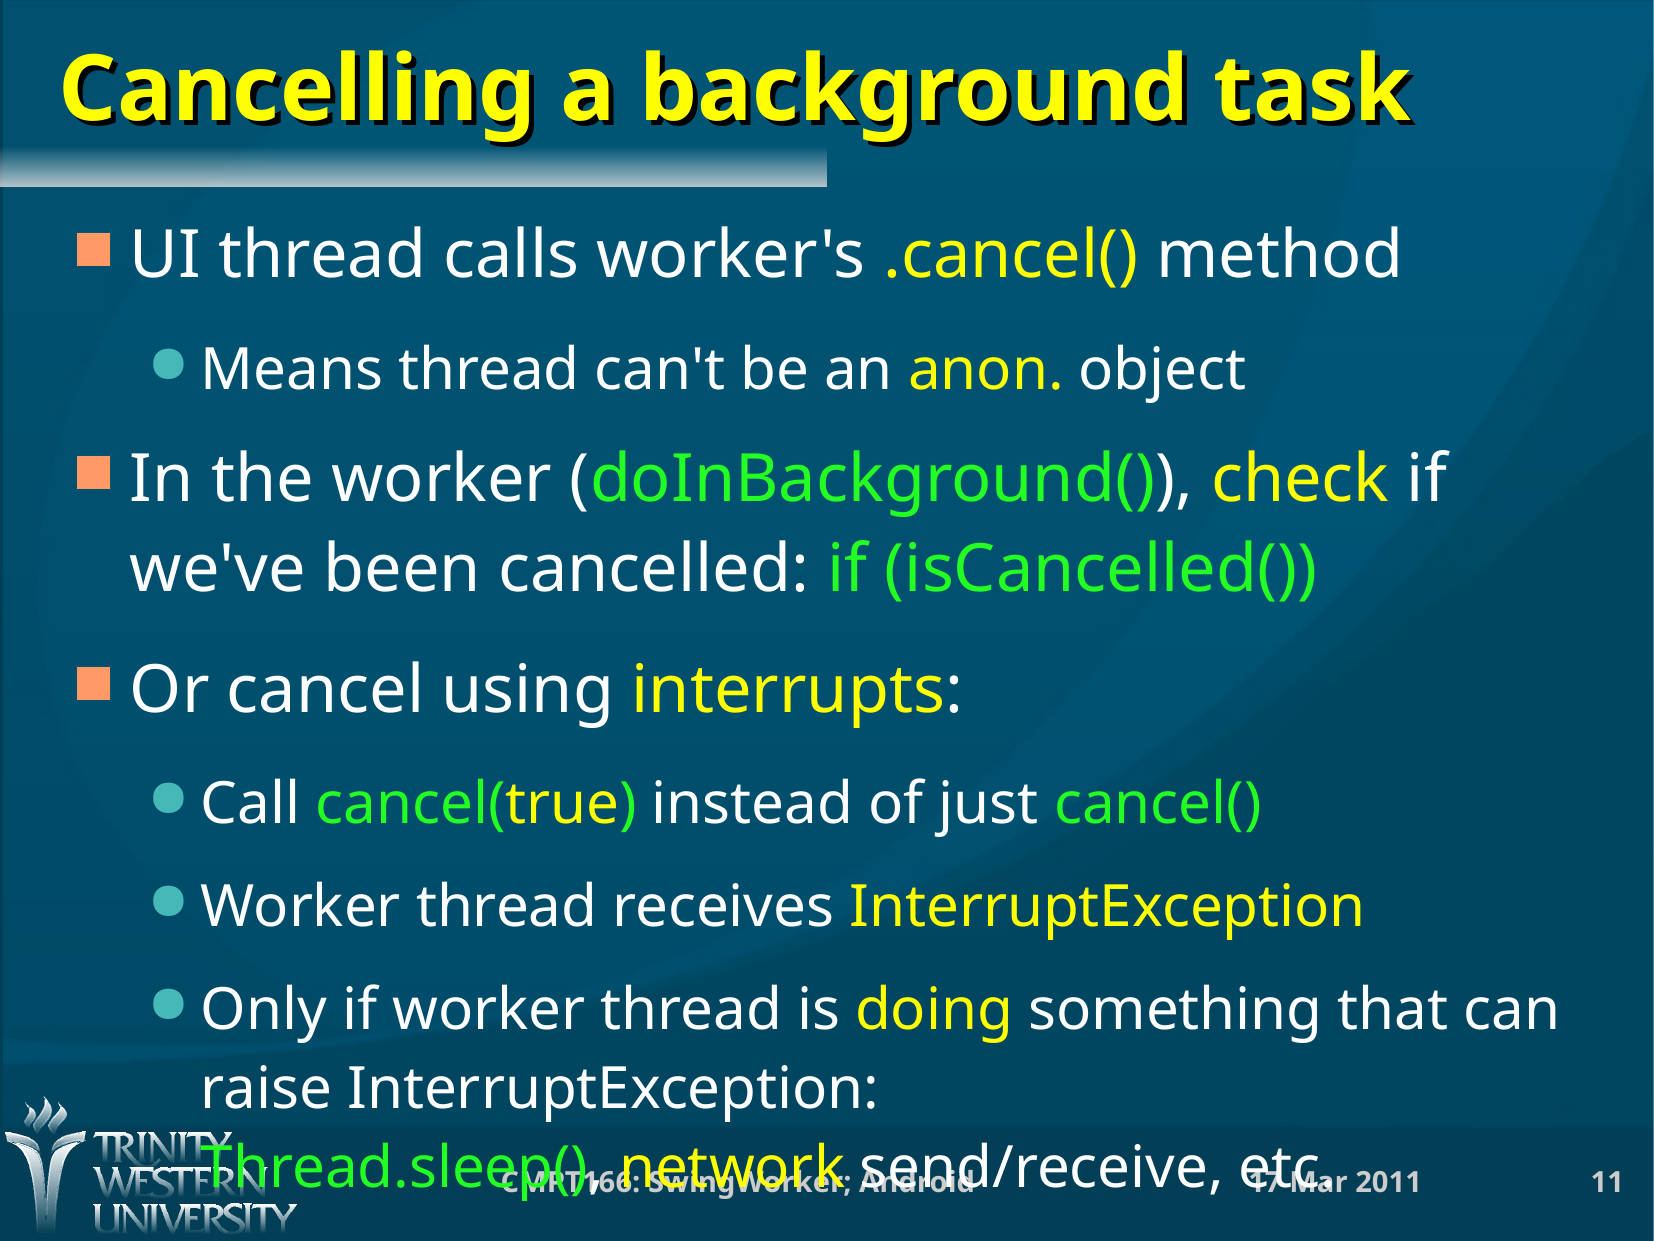

# Cancelling a background task
UI thread calls worker's .cancel() method
Means thread can't be an anon. object
In the worker (doInBackground()), check if we've been cancelled: if (isCancelled())
Or cancel using interrupts:
Call cancel(true) instead of just cancel()
Worker thread receives InterruptException
Only if worker thread is doing something that can raise InterruptException:
Thread.sleep(), network send/receive, etc.
CMPT166: SwingWorker; Android
17 Mar 2011
11